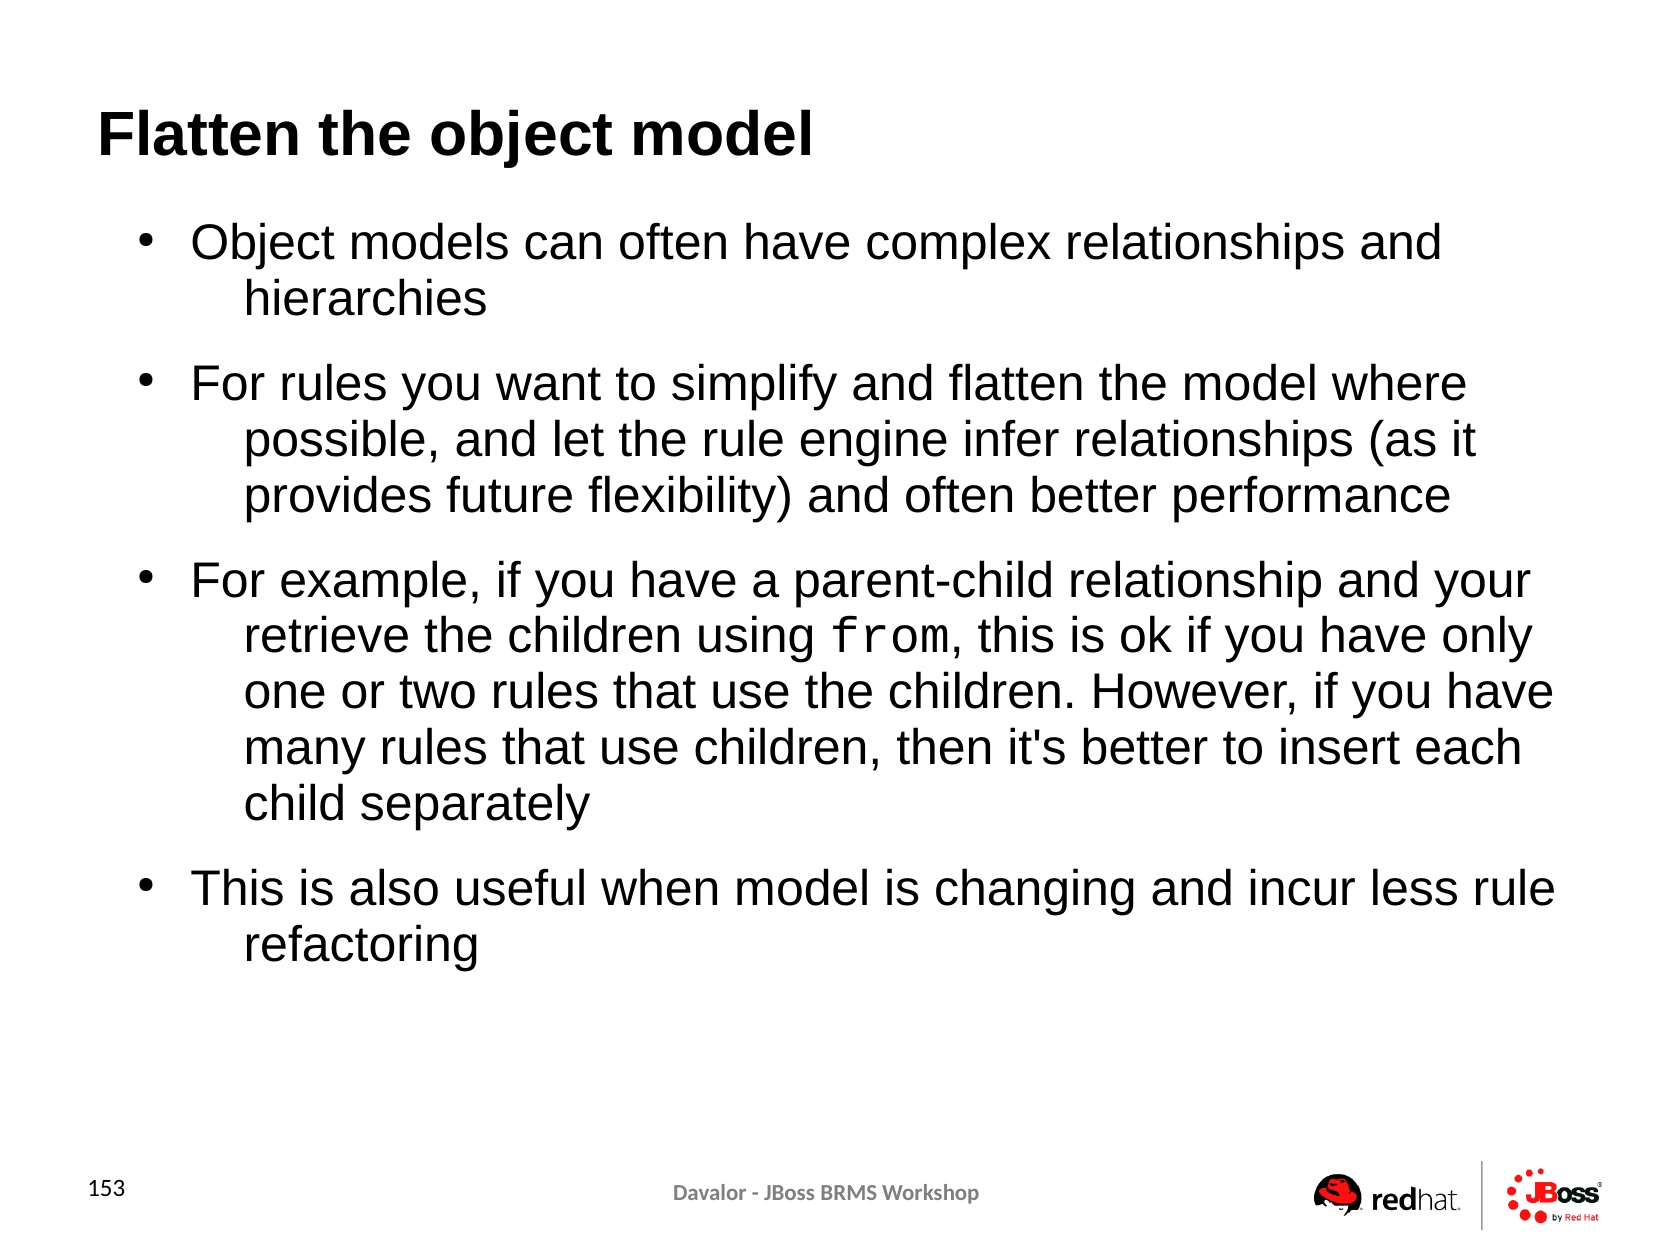

# Flatten the object model
Object models can often have complex relationships and hierarchies
For rules you want to simplify and flatten the model where possible, and let the rule engine infer relationships (as it provides future flexibility) and often better performance
For example, if you have a parent-child relationship and your retrieve the children using from, this is ok if you have only one or two rules that use the children. However, if you have many rules that use children, then it's better to insert each child separately
This is also useful when model is changing and incur less rule refactoring